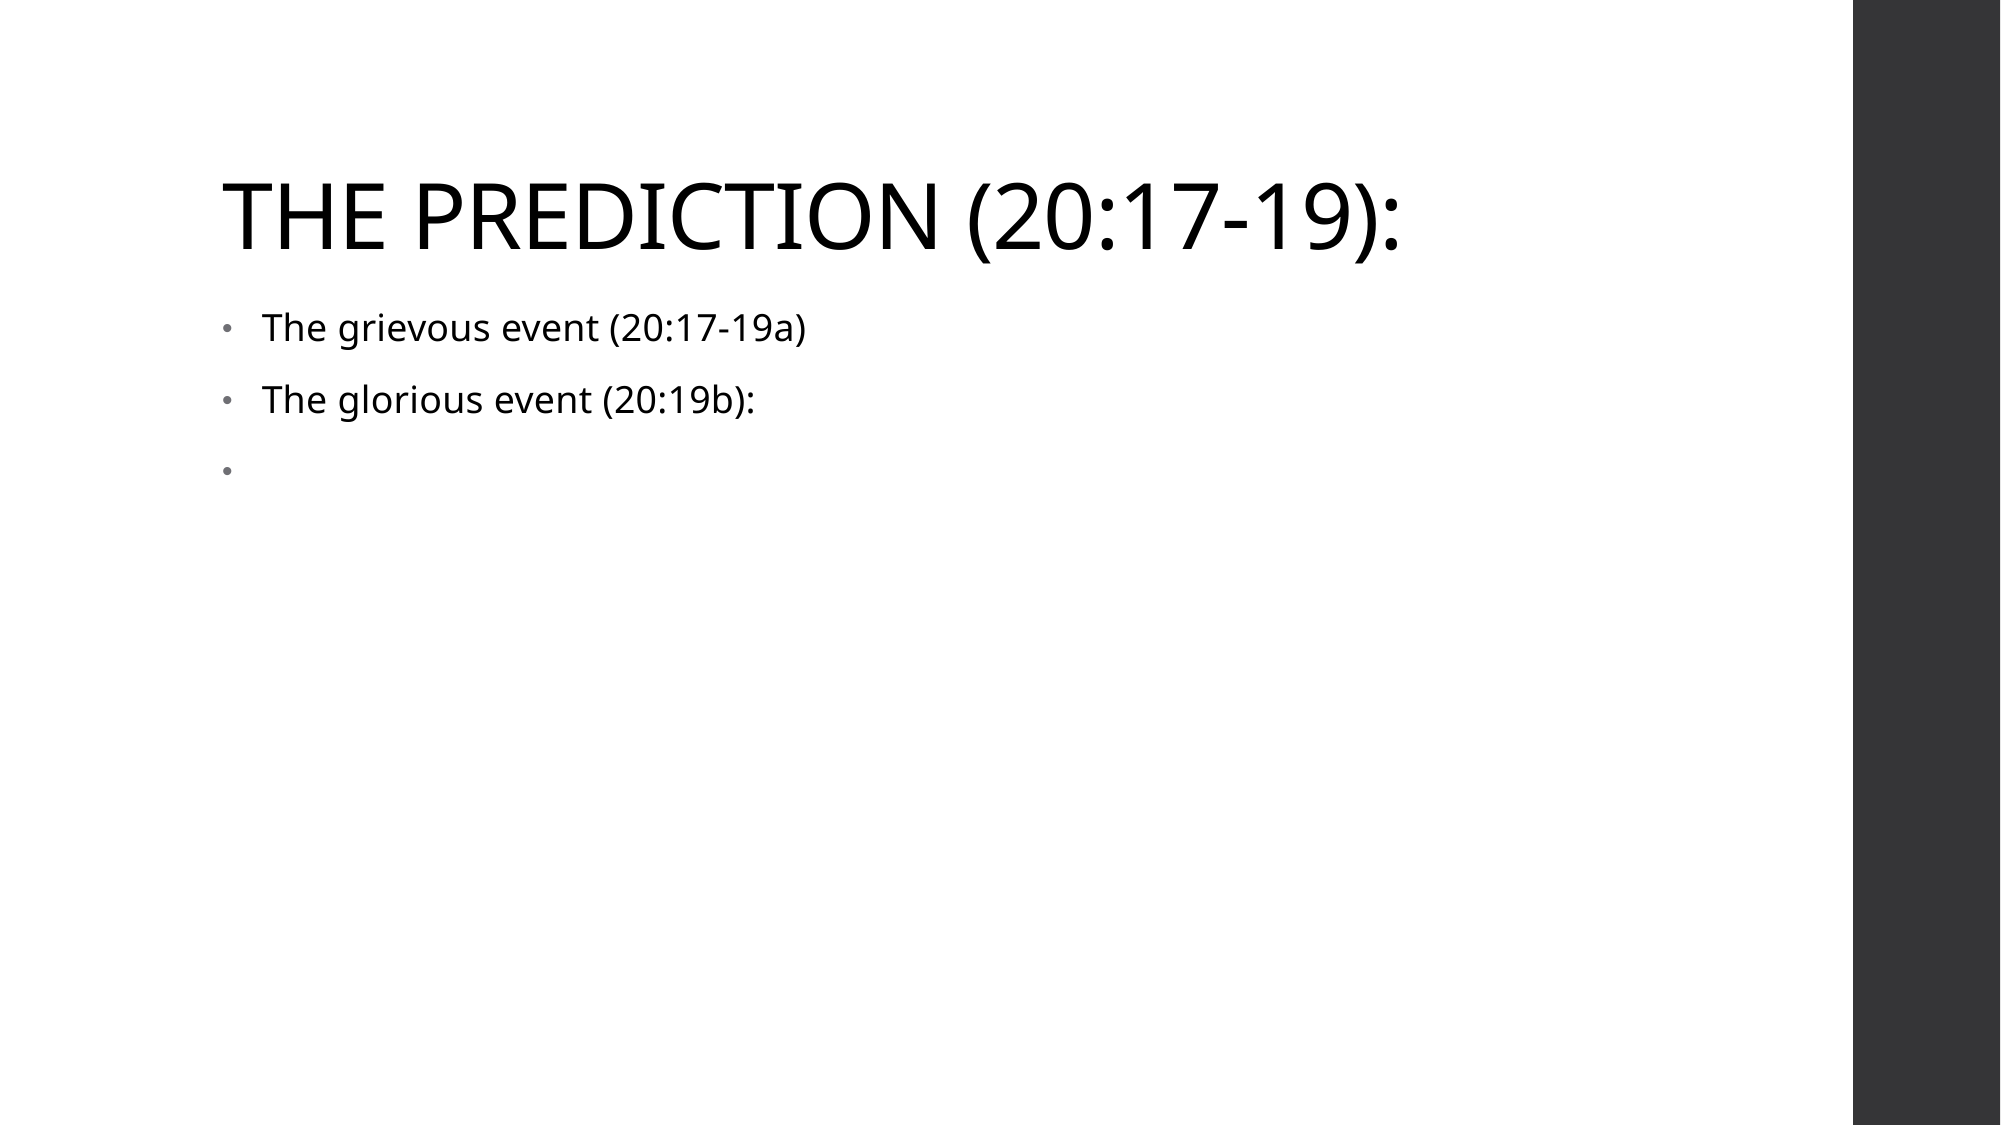

# THE PREDICTION (20:17-19):
 The grievous event (20:17-19a)
 The glorious event (20:19b):